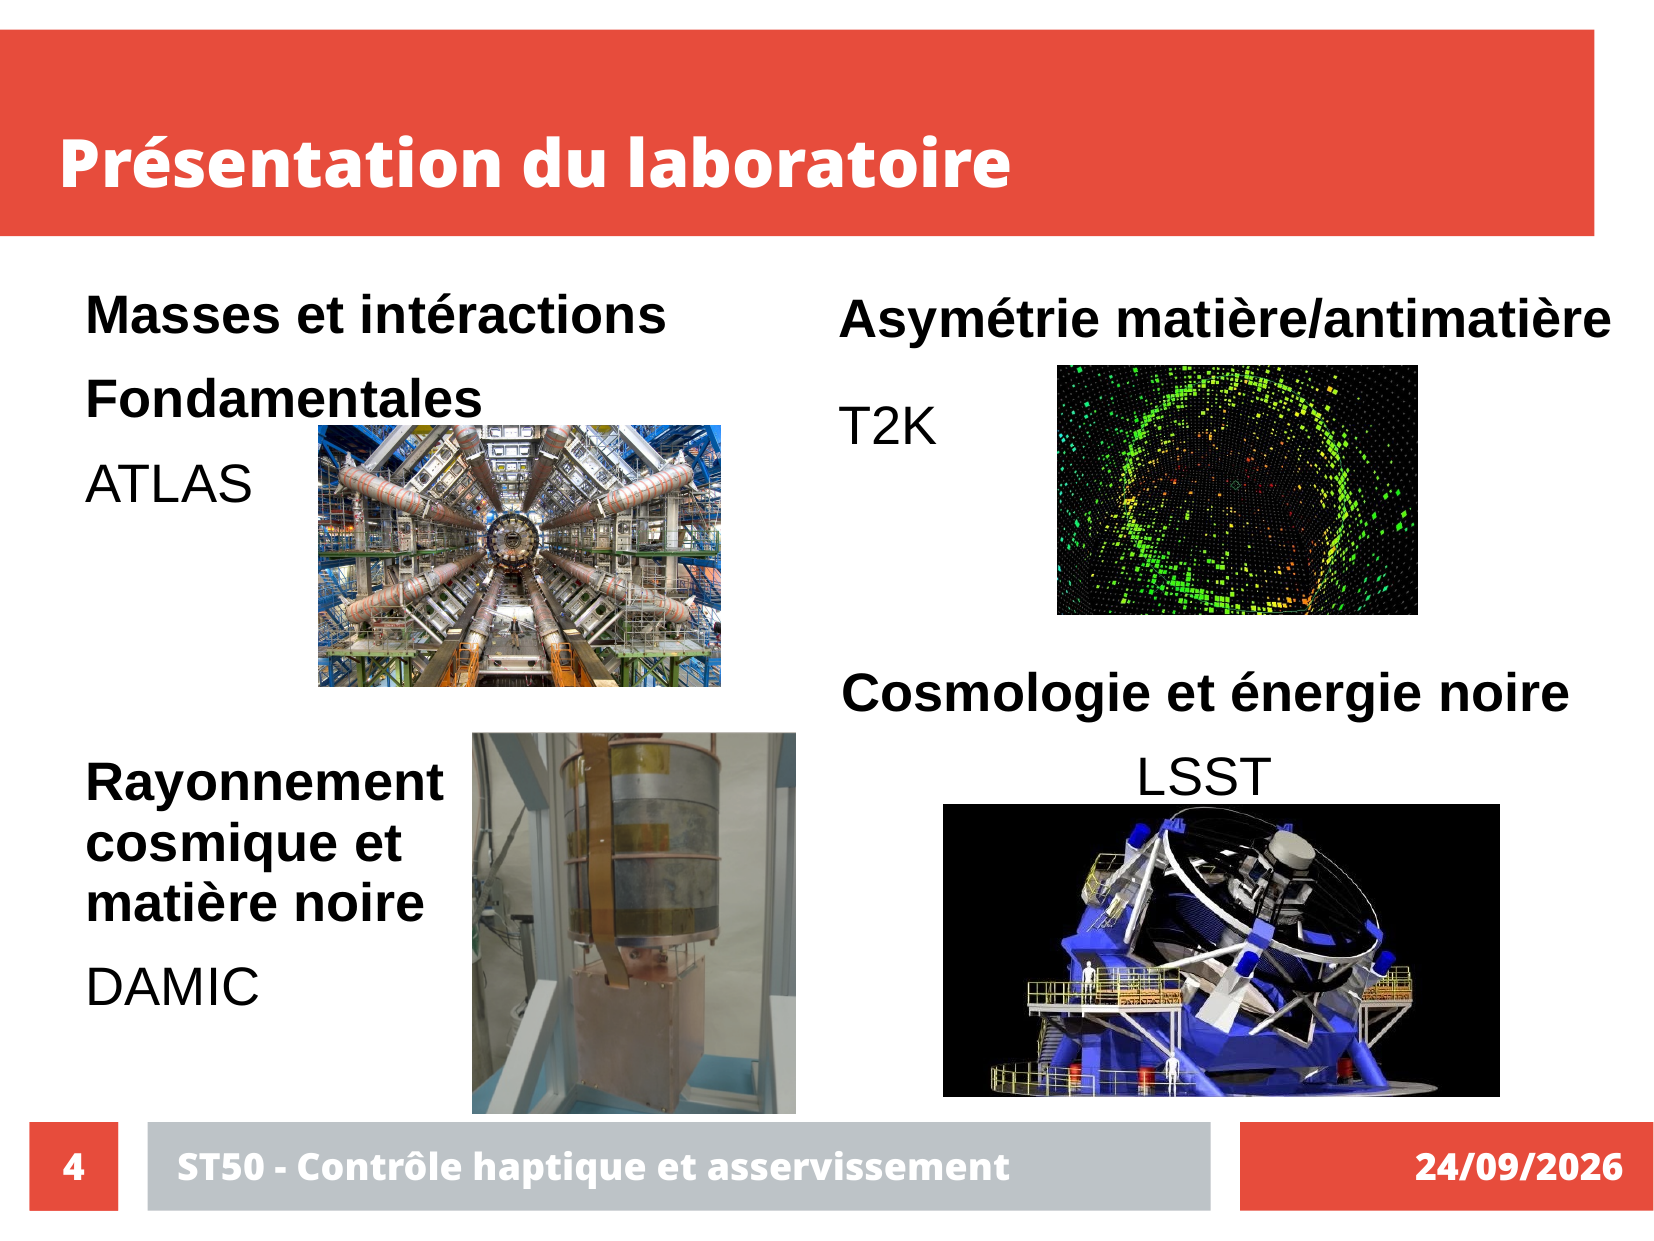

# Présentation du laboratoire
Masses et intéractions
Fondamentales
ATLAS
Asymétrie matière/antimatière
T2K
Cosmologie et énergie noire
				LSST
Rayonnement cosmique et matière noire
DAMIC
4
ST50 - Contrôle haptique et asservissement